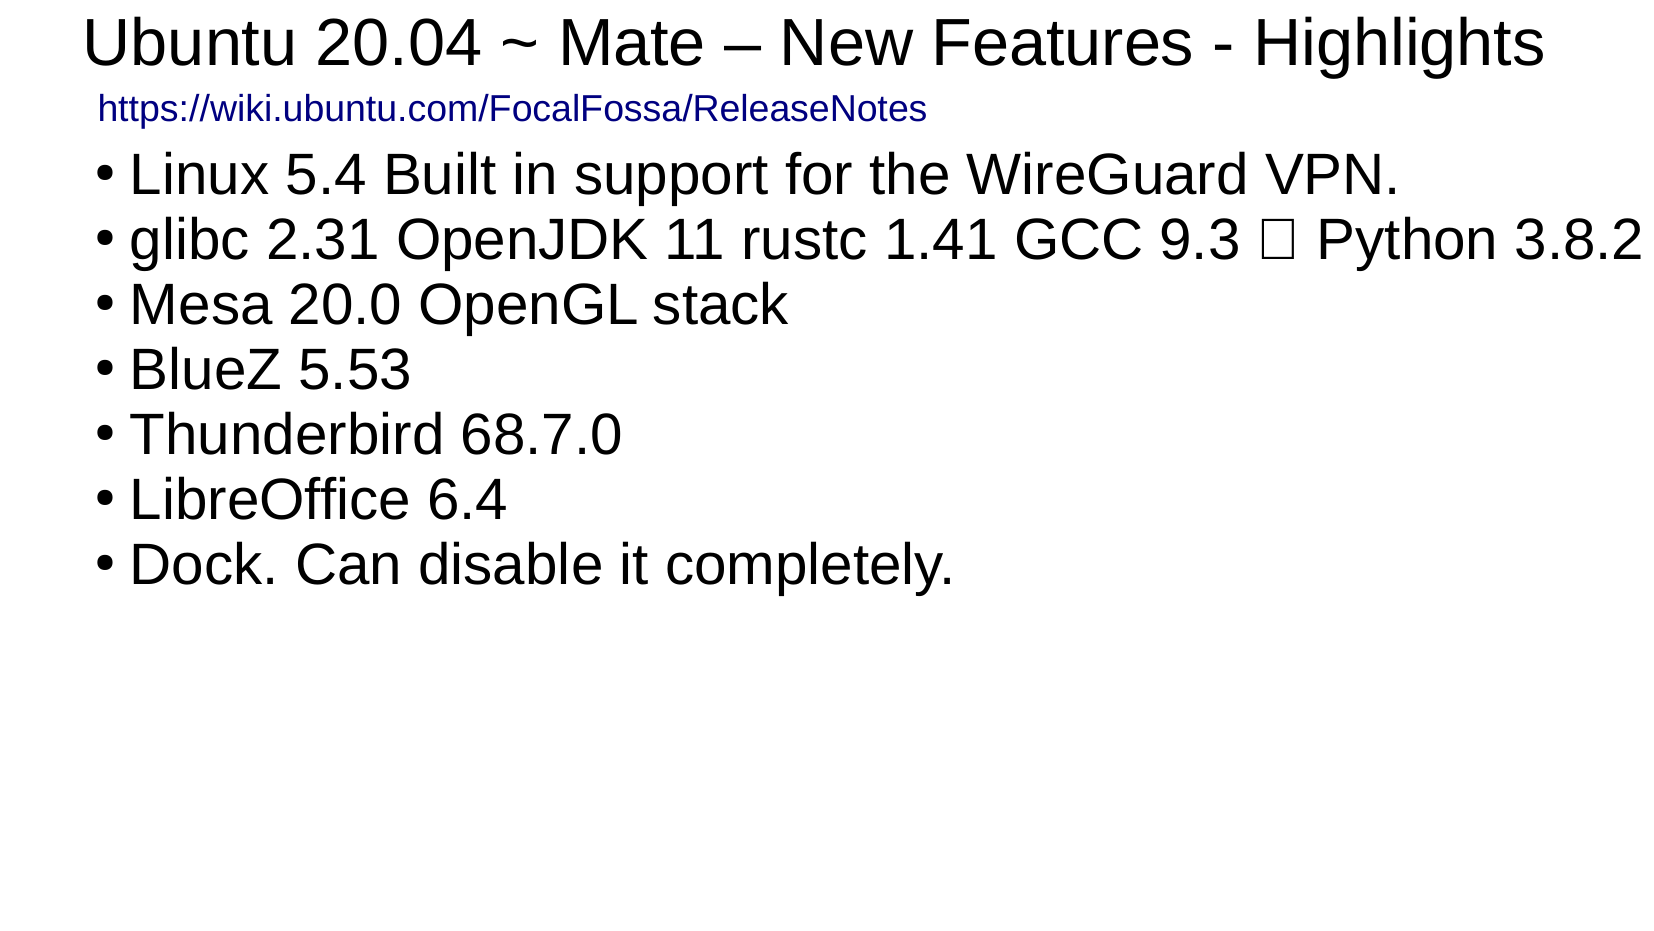

# Ubuntu 20.04 ~ Mate – New Features - Highlights
https://wiki.ubuntu.com/FocalFossa/ReleaseNotes
Linux 5.4 Built in support for the WireGuard VPN.
glibc 2.31 OpenJDK 11 rustc 1.41 GCC 9.3 🐍 Python 3.8.2
Mesa 20.0 OpenGL stack
BlueZ 5.53
Thunderbird 68.7.0
LibreOffice 6.4
Dock. Can disable it completely.